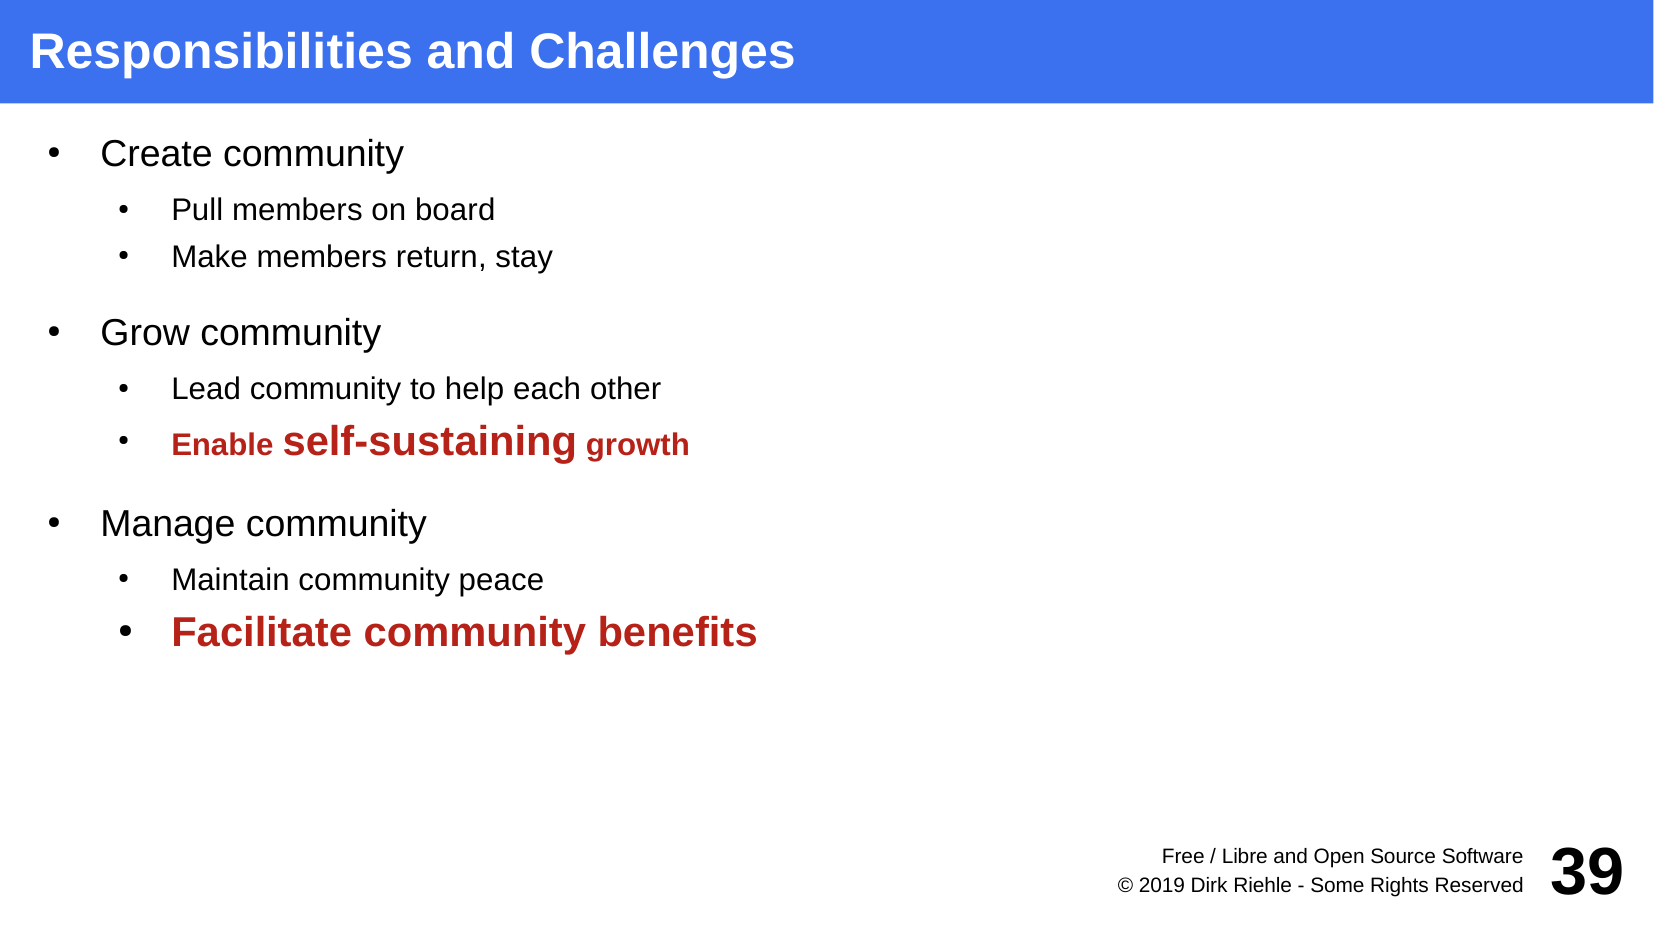

# Responsibilities and Challenges
Create community
Pull members on board
Make members return, stay
Grow community
Lead community to help each other
Enable self-sustaining growth
Manage community
Maintain community peace
Facilitate community benefits
Free / Libre and Open Source Software
39
© 2019 Dirk Riehle - Some Rights Reserved